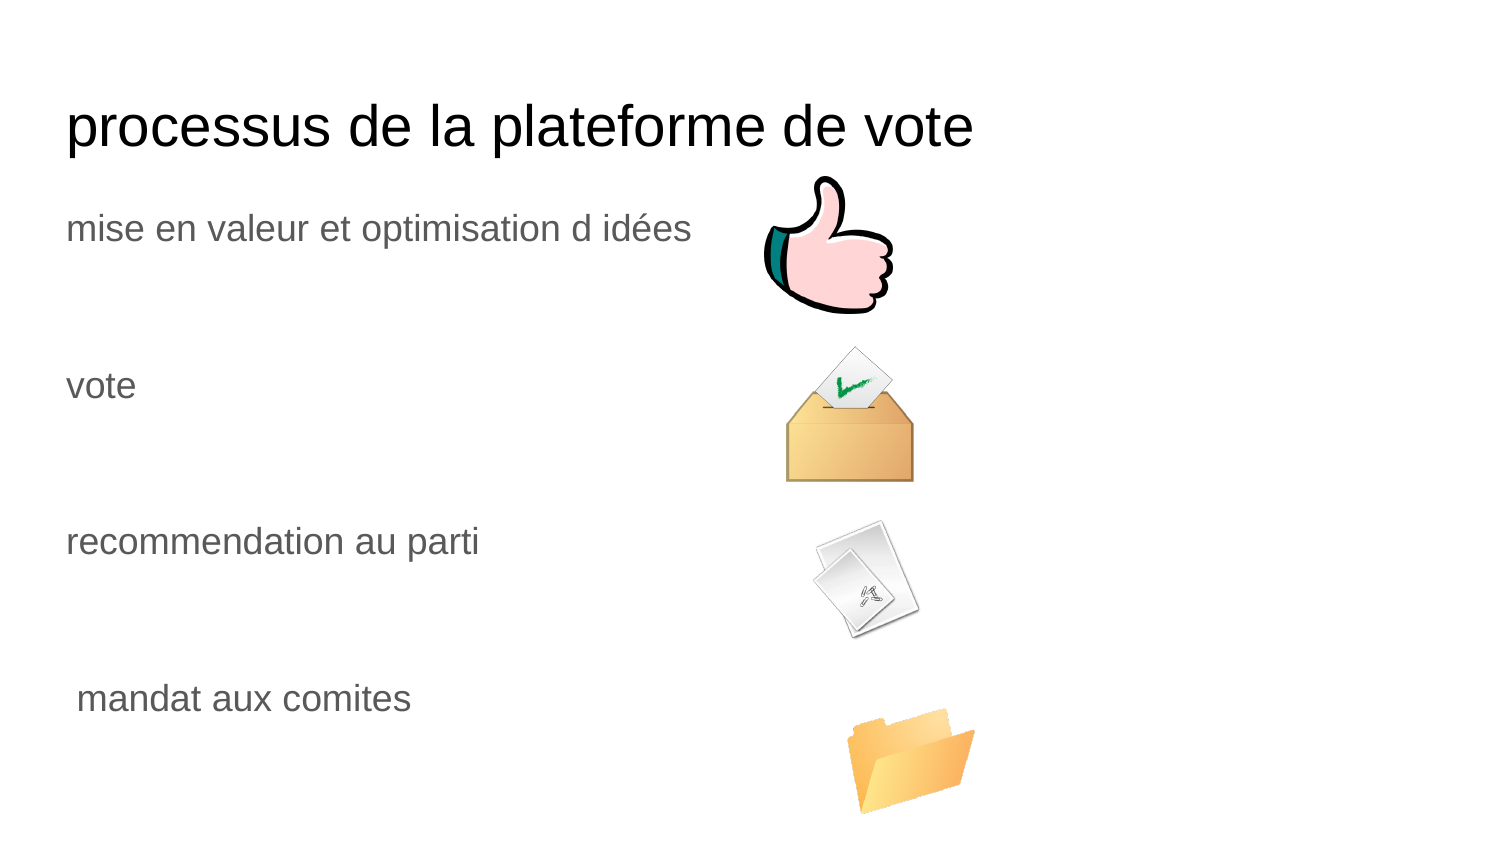

# processus de la plateforme de vote
mise en valeur et optimisation d idées
vote
recommendation au parti
 mandat aux comites